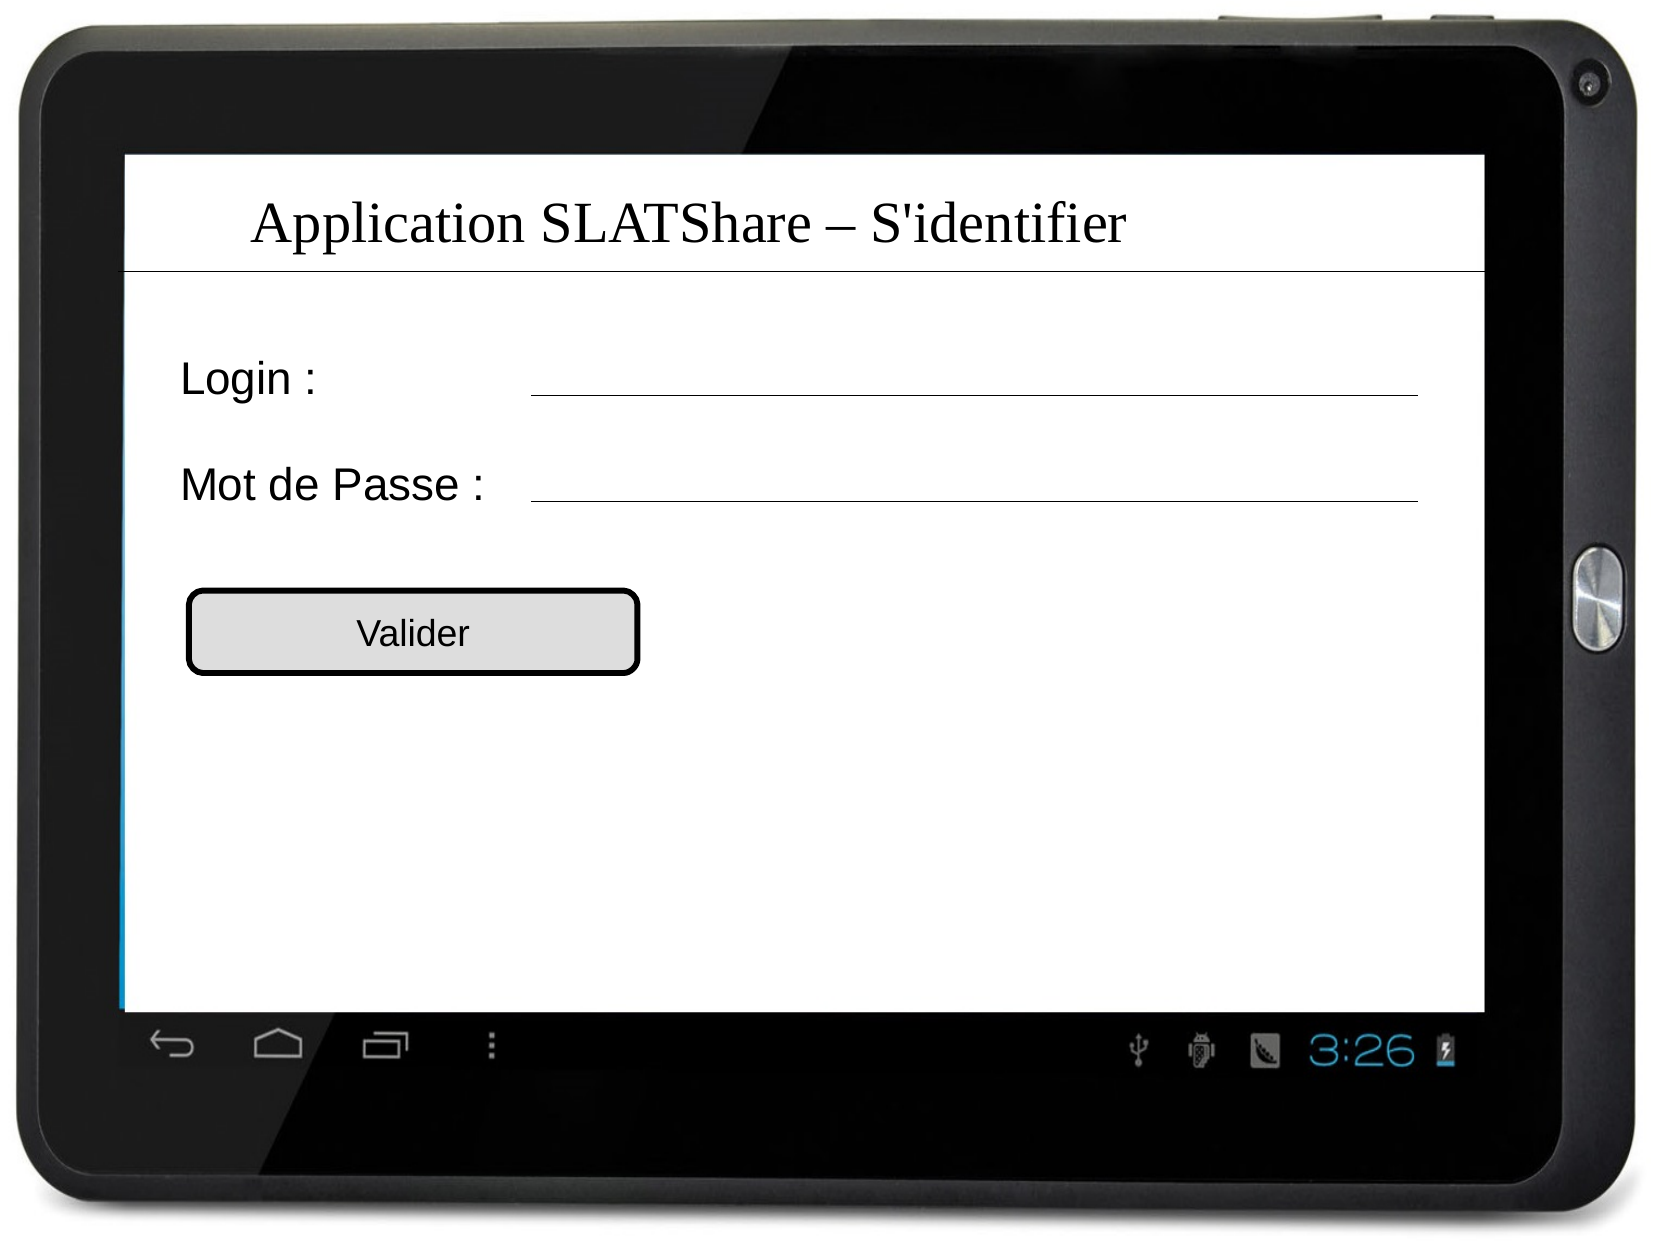

Application SLATShare – S'identifier
Login :
Mot de Passe :
Valider